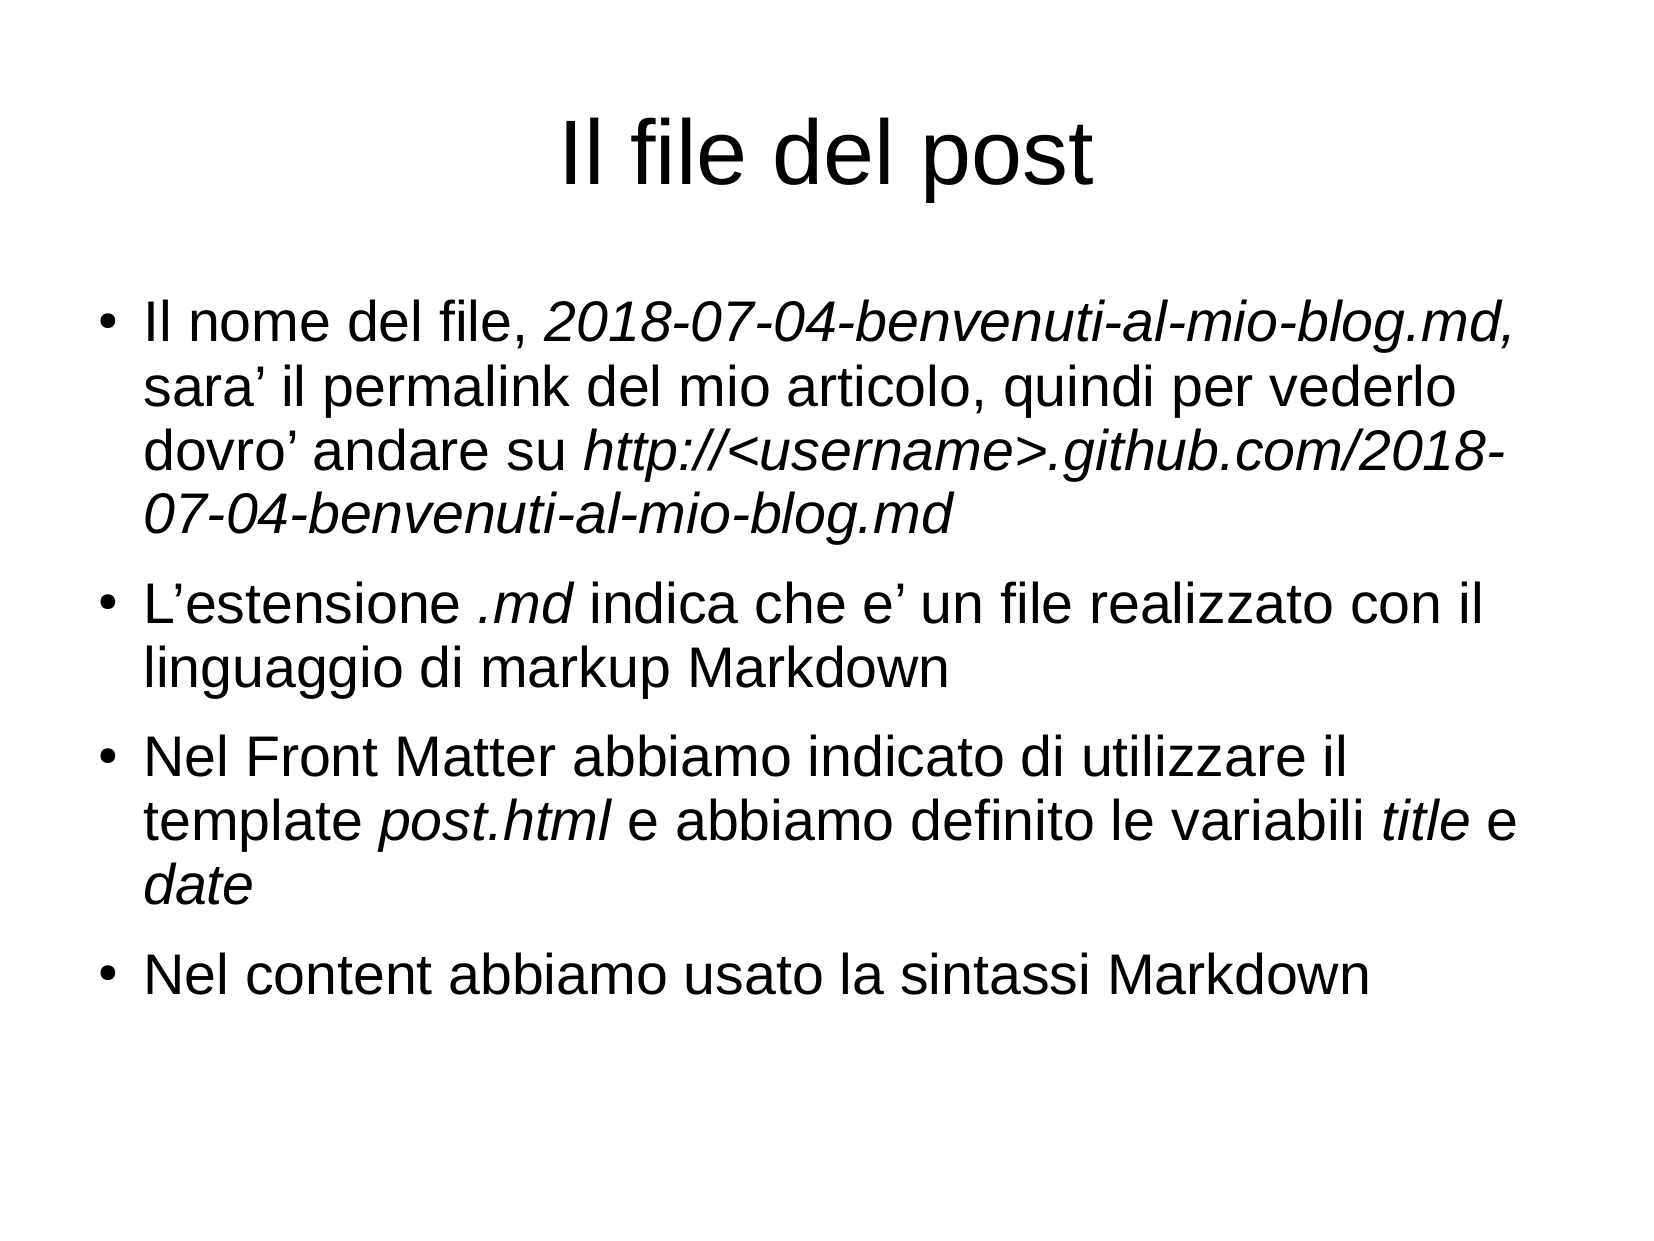

# Il file del post
Il nome del file, 2018-07-04-benvenuti-al-mio-blog.md, sara’ il permalink del mio articolo, quindi per vederlo dovro’ andare su http://<username>.github.com/2018-07-04-benvenuti-al-mio-blog.md
L’estensione .md indica che e’ un file realizzato con il linguaggio di markup Markdown
Nel Front Matter abbiamo indicato di utilizzare il template post.html e abbiamo definito le variabili title e date
Nel content abbiamo usato la sintassi Markdown